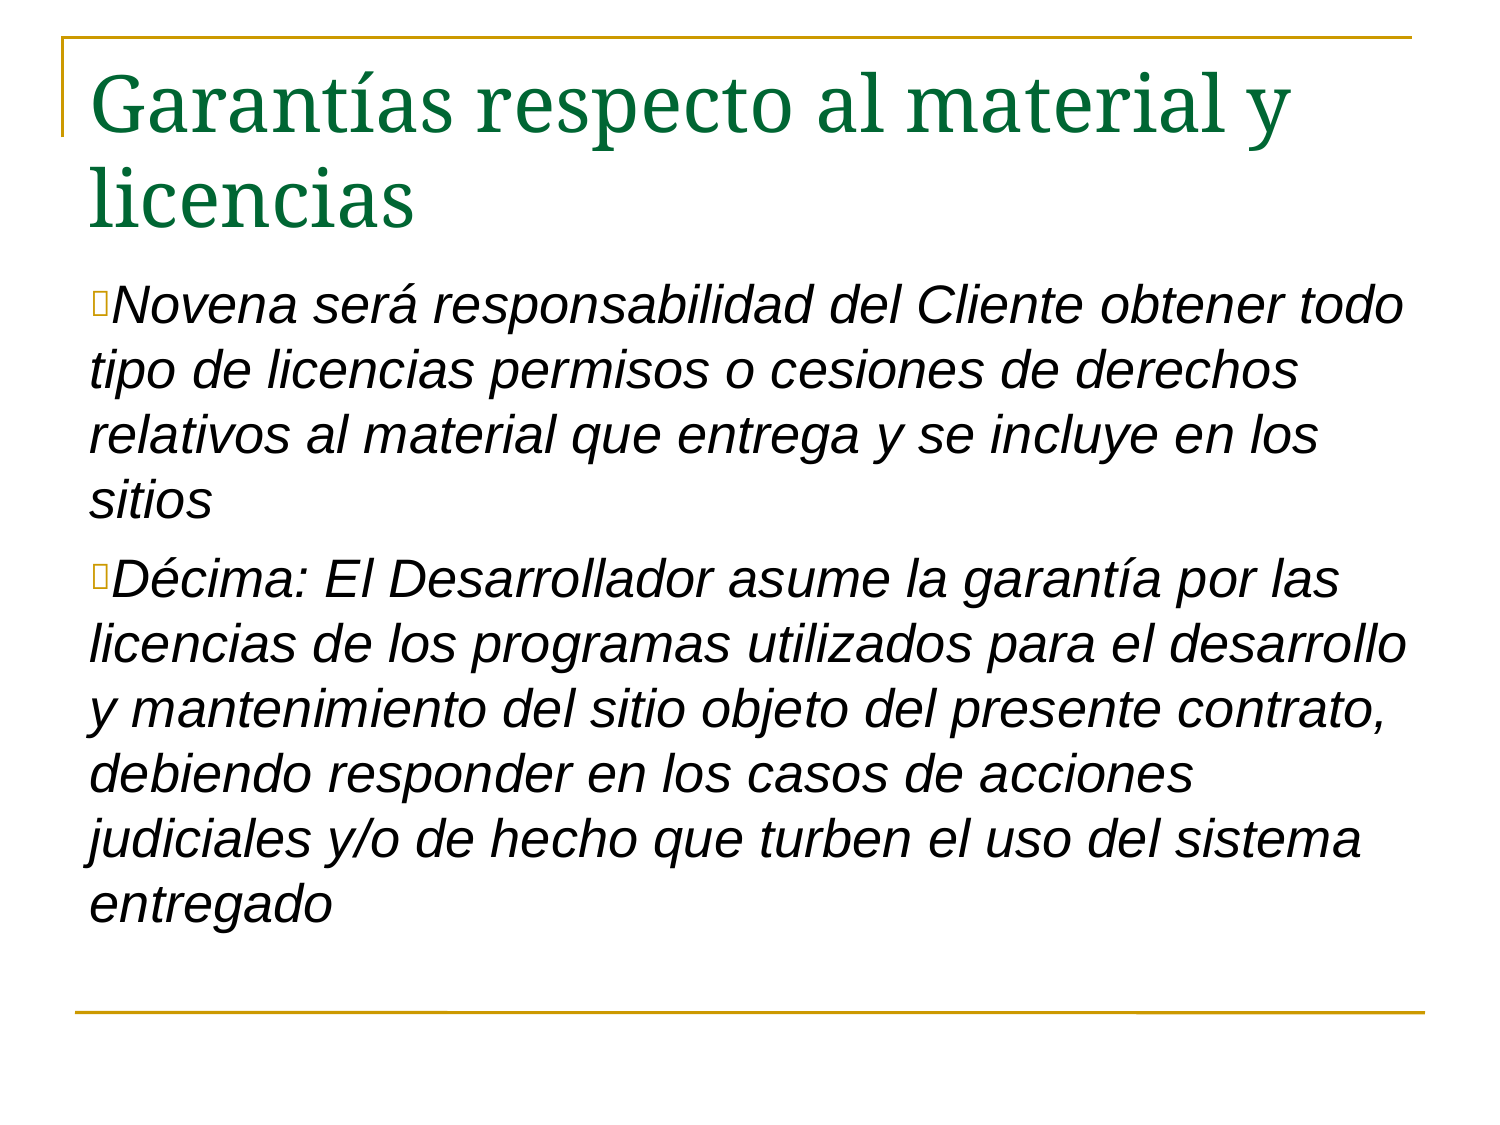

# Garantías respecto al material y licencias
Novena será responsabilidad del Cliente obtener todo tipo de licencias permisos o cesiones de derechos relativos al material que entrega y se incluye en los sitios
Décima: El Desarrollador asume la garantía por las licencias de los programas utilizados para el desarrollo y mantenimiento del sitio objeto del presente contrato, debiendo responder en los casos de acciones judiciales y/o de hecho que turben el uso del sistema entregado